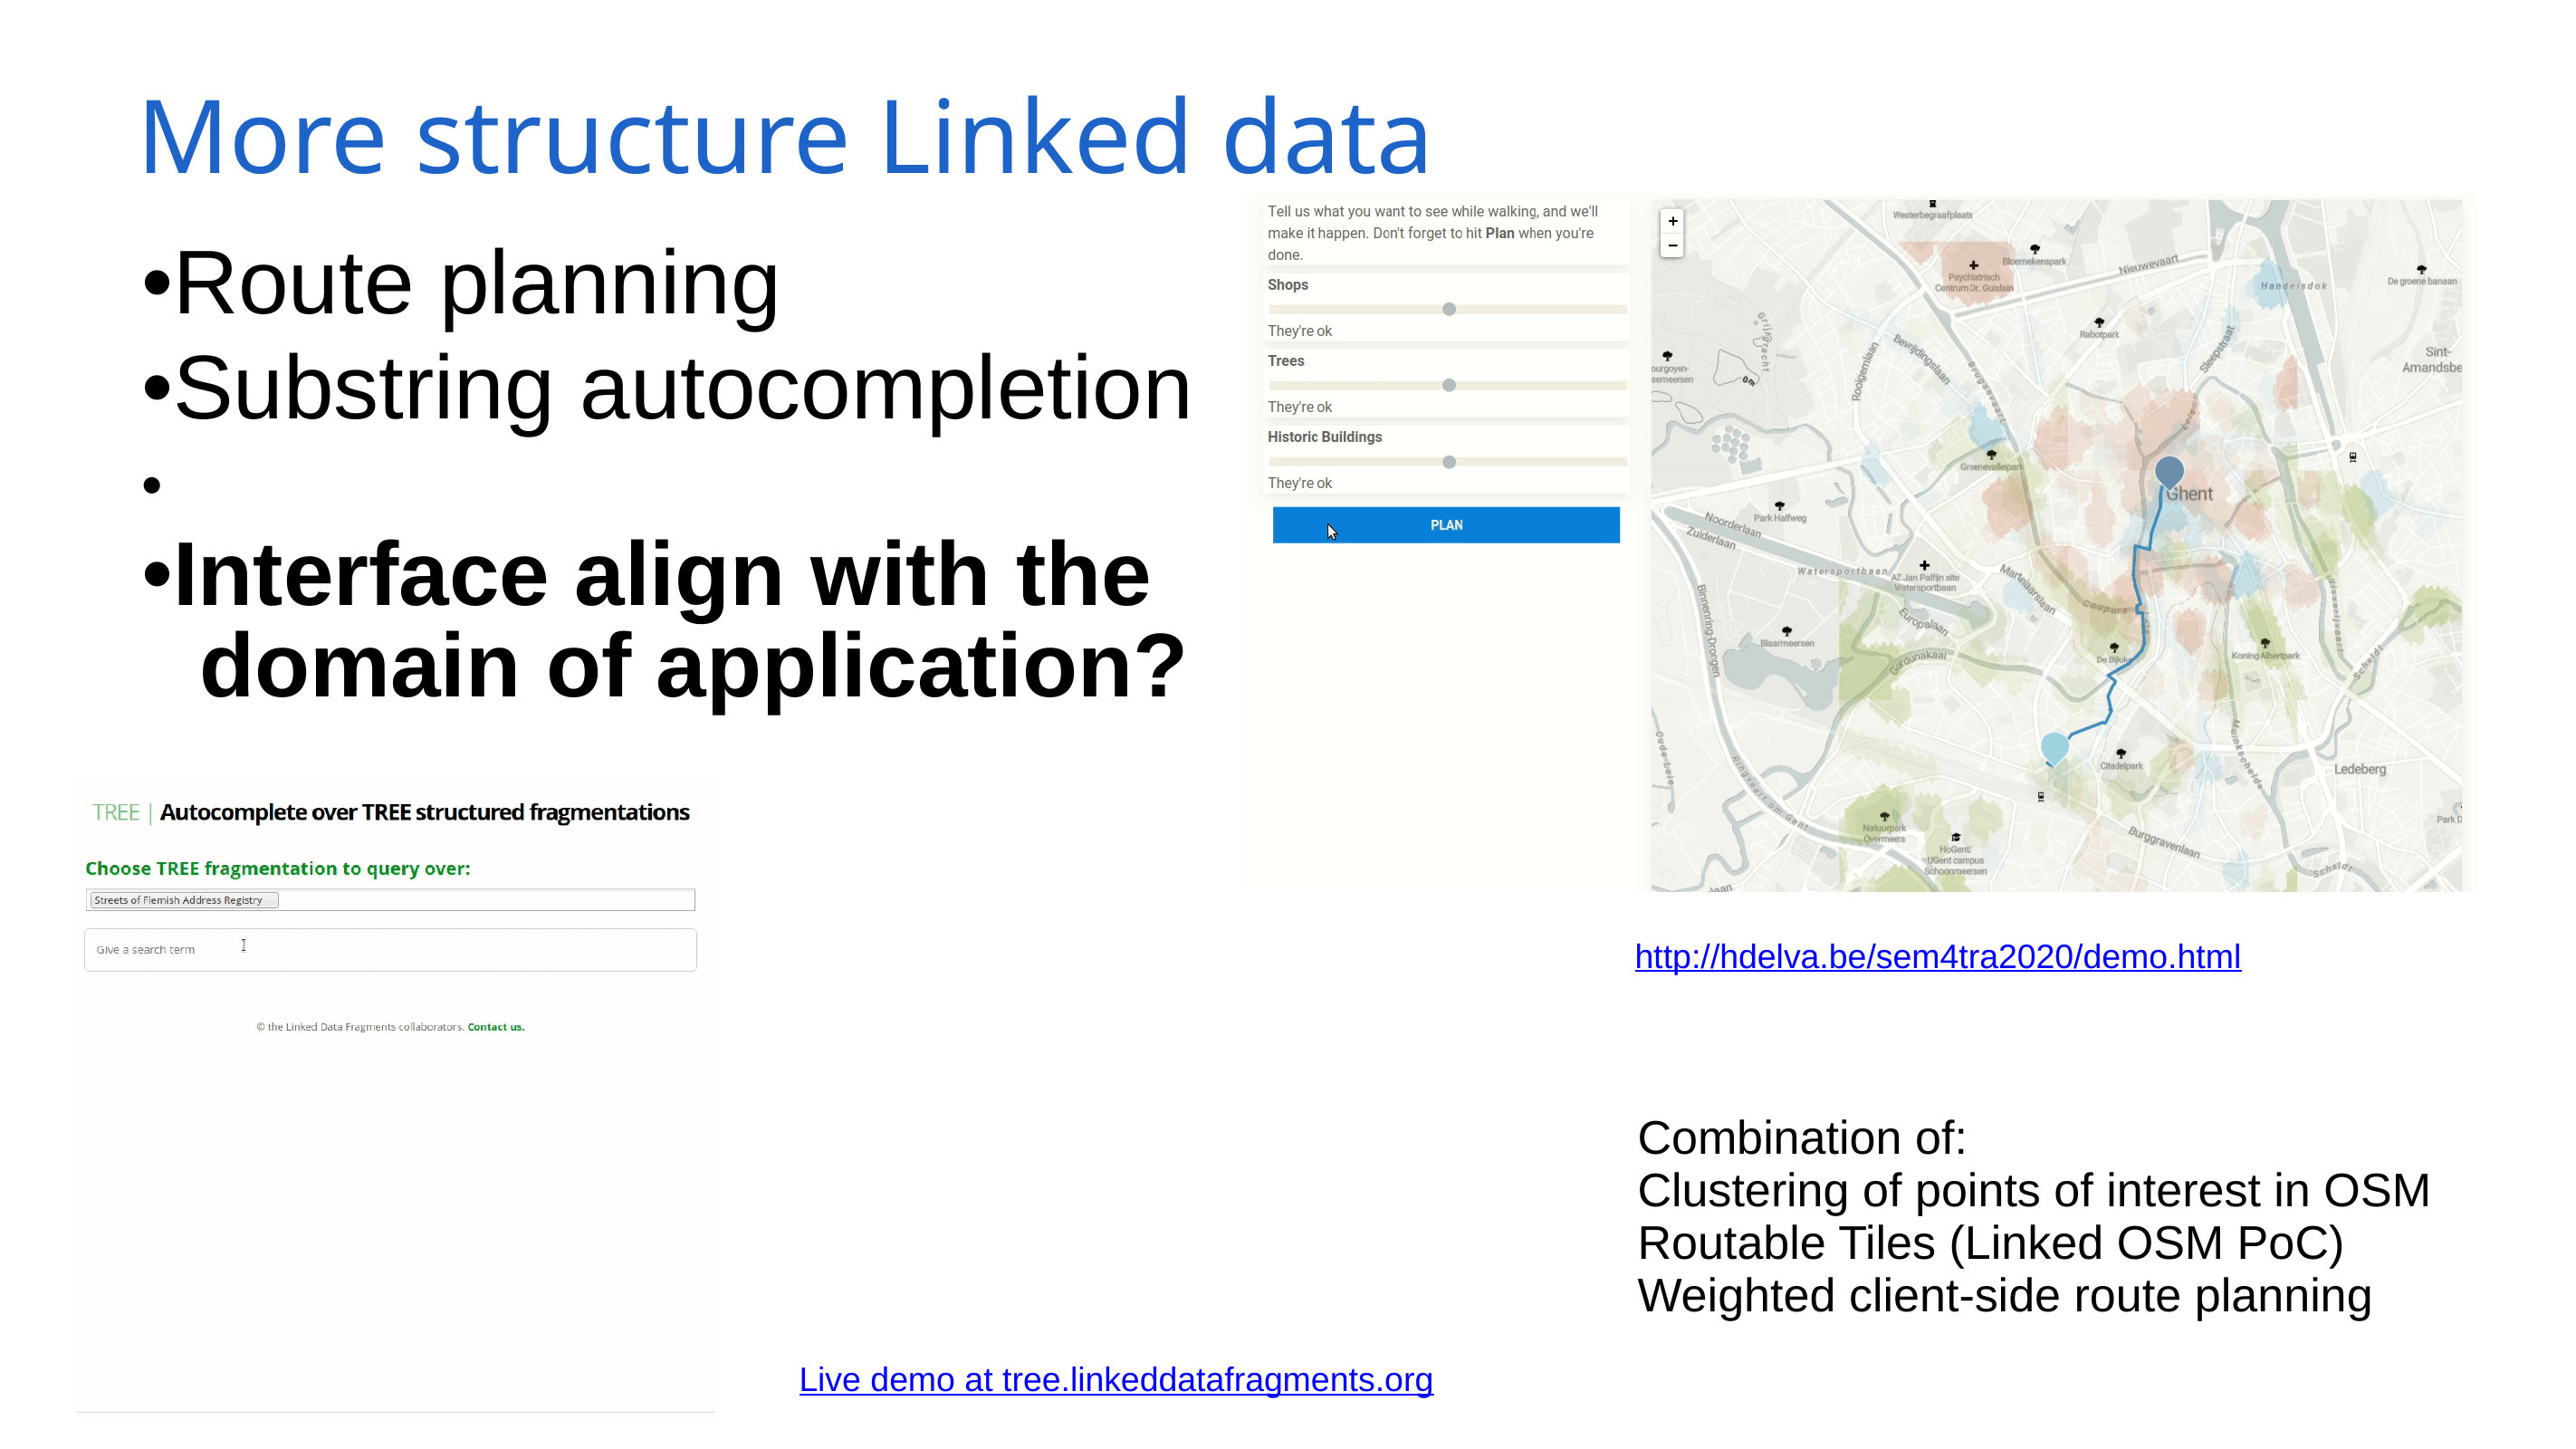

# More structure Linked data
Route planning
Substring autocompletion
Interface align with the
domain of application?
http://hdelva.be/sem4tra2020/demo.html
Combination of:
Clustering of points of interest in OSM
Routable Tiles (Linked OSM PoC)
Weighted client-side route planning
Live demo at tree.linkeddatafragments.org